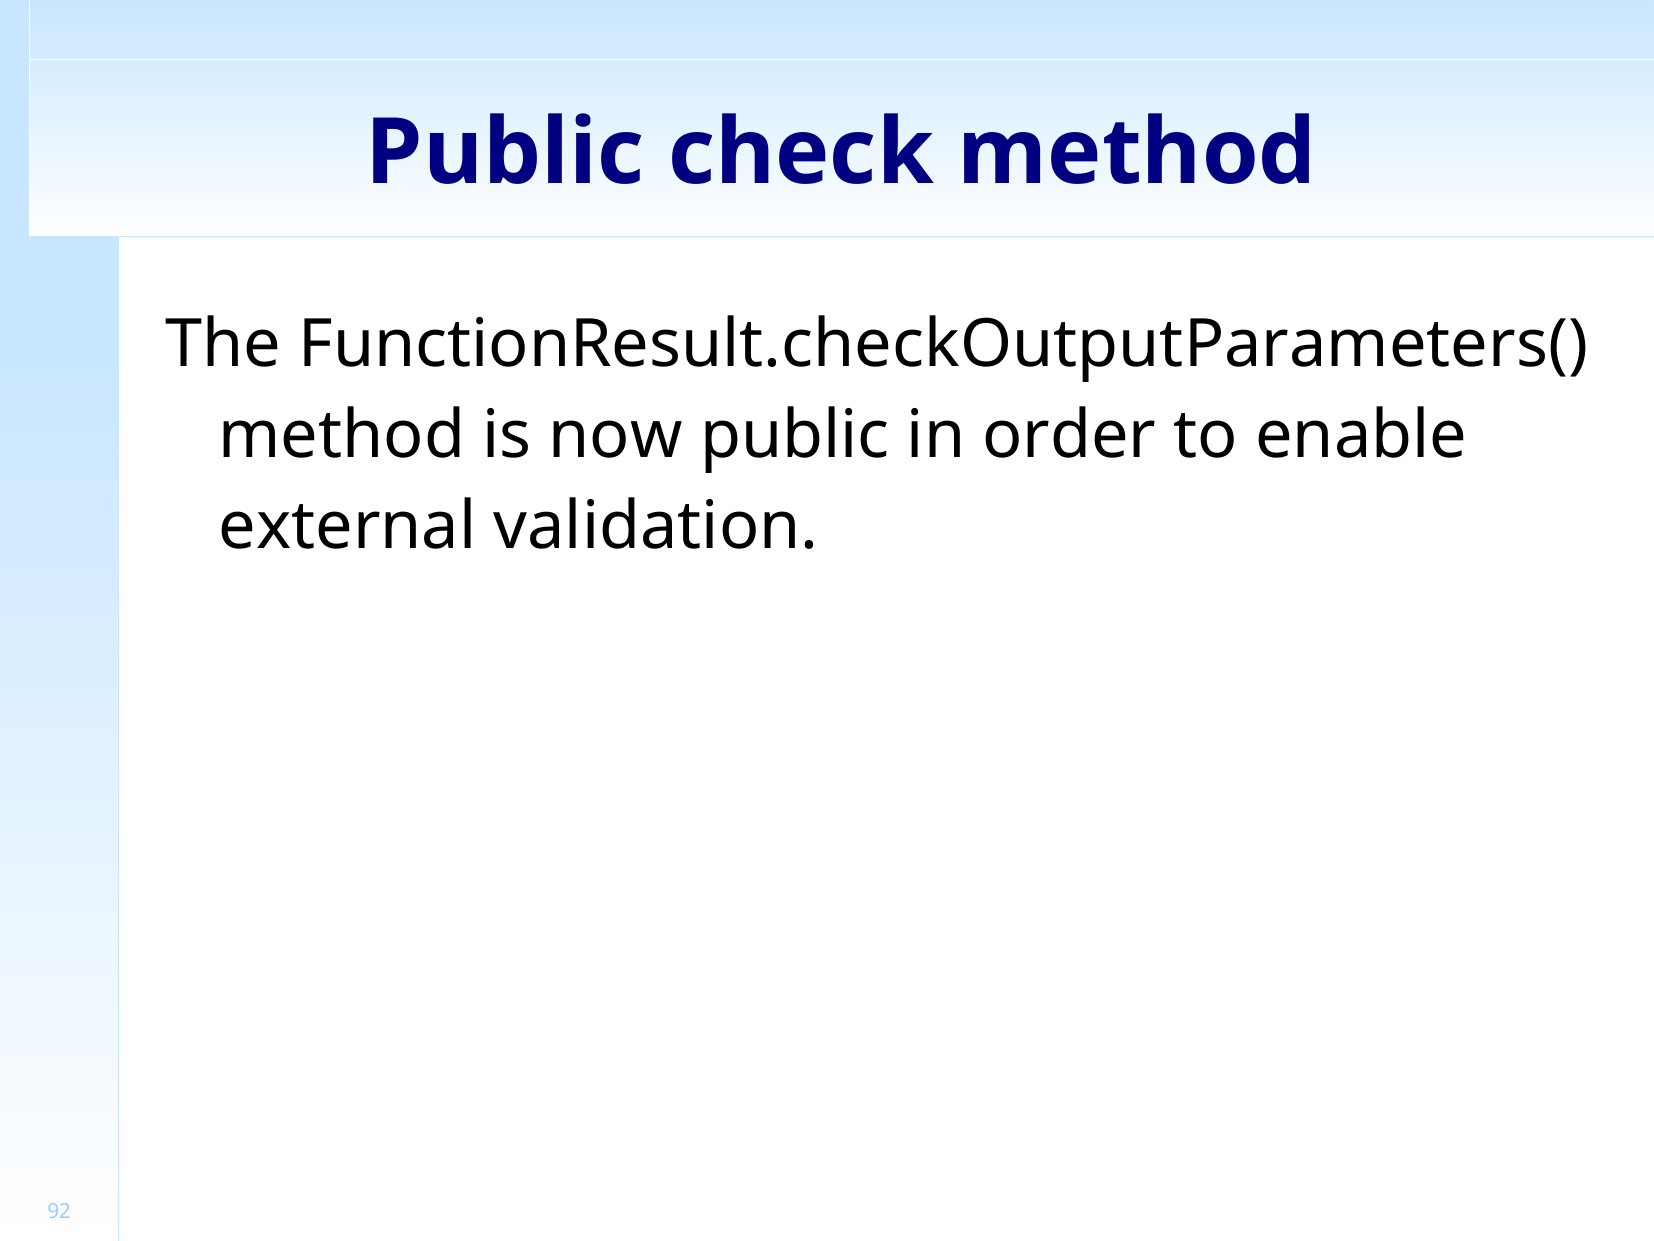

# Public check method
The FunctionResult.checkOutputParameters() method is now public in order to enable external validation.